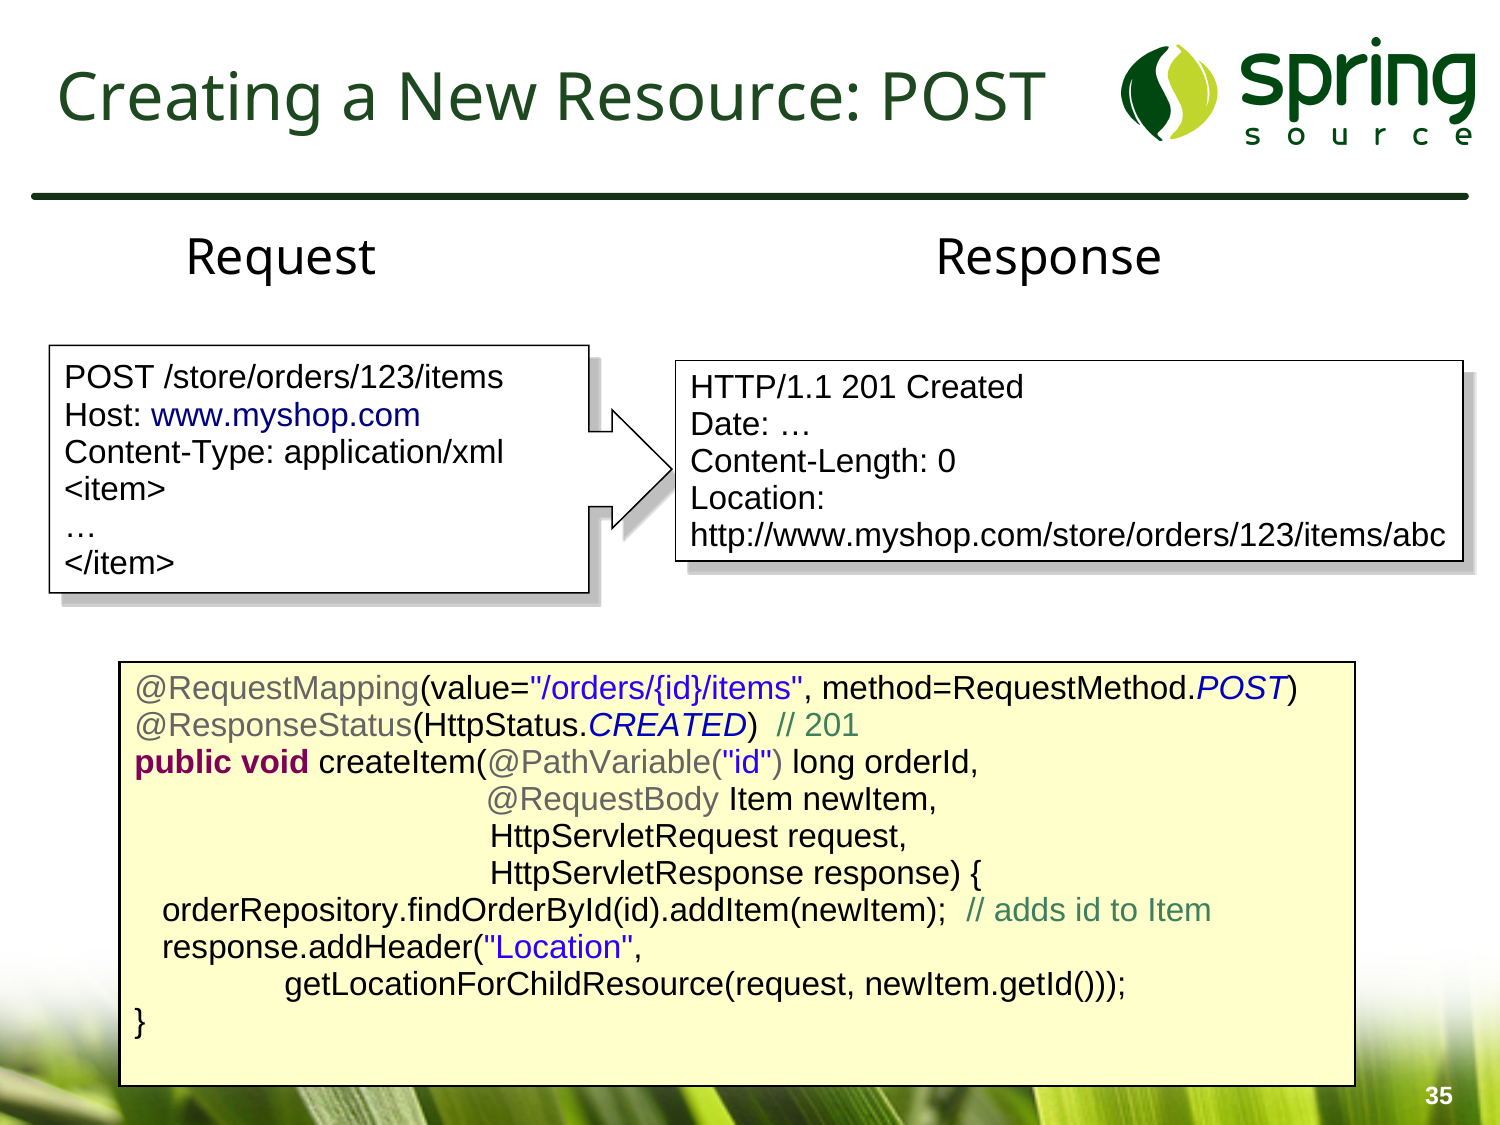

# Creating a New Resource: POST
Request				Response
POST /store/orders/123/items
Host: www.myshop.com
Content-Type: application/xml
<item>
…
</item>
HTTP/1.1 201 Created
Date: …
Content-Length: 0
Location: http://www.myshop.com/store/orders/123/items/abc
@RequestMapping(value="/orders/{id}/items", method=RequestMethod.POST)
@ResponseStatus(HttpStatus.CREATED) // 201
public void createItem(@PathVariable("id") long orderId,
 @RequestBody Item newItem,
		 HttpServletRequest request,
		 HttpServletResponse response) {
 orderRepository.findOrderById(id).addItem(newItem); // adds id to Item
 response.addHeader("Location",
	getLocationForChildResource(request, newItem.getId()));
}